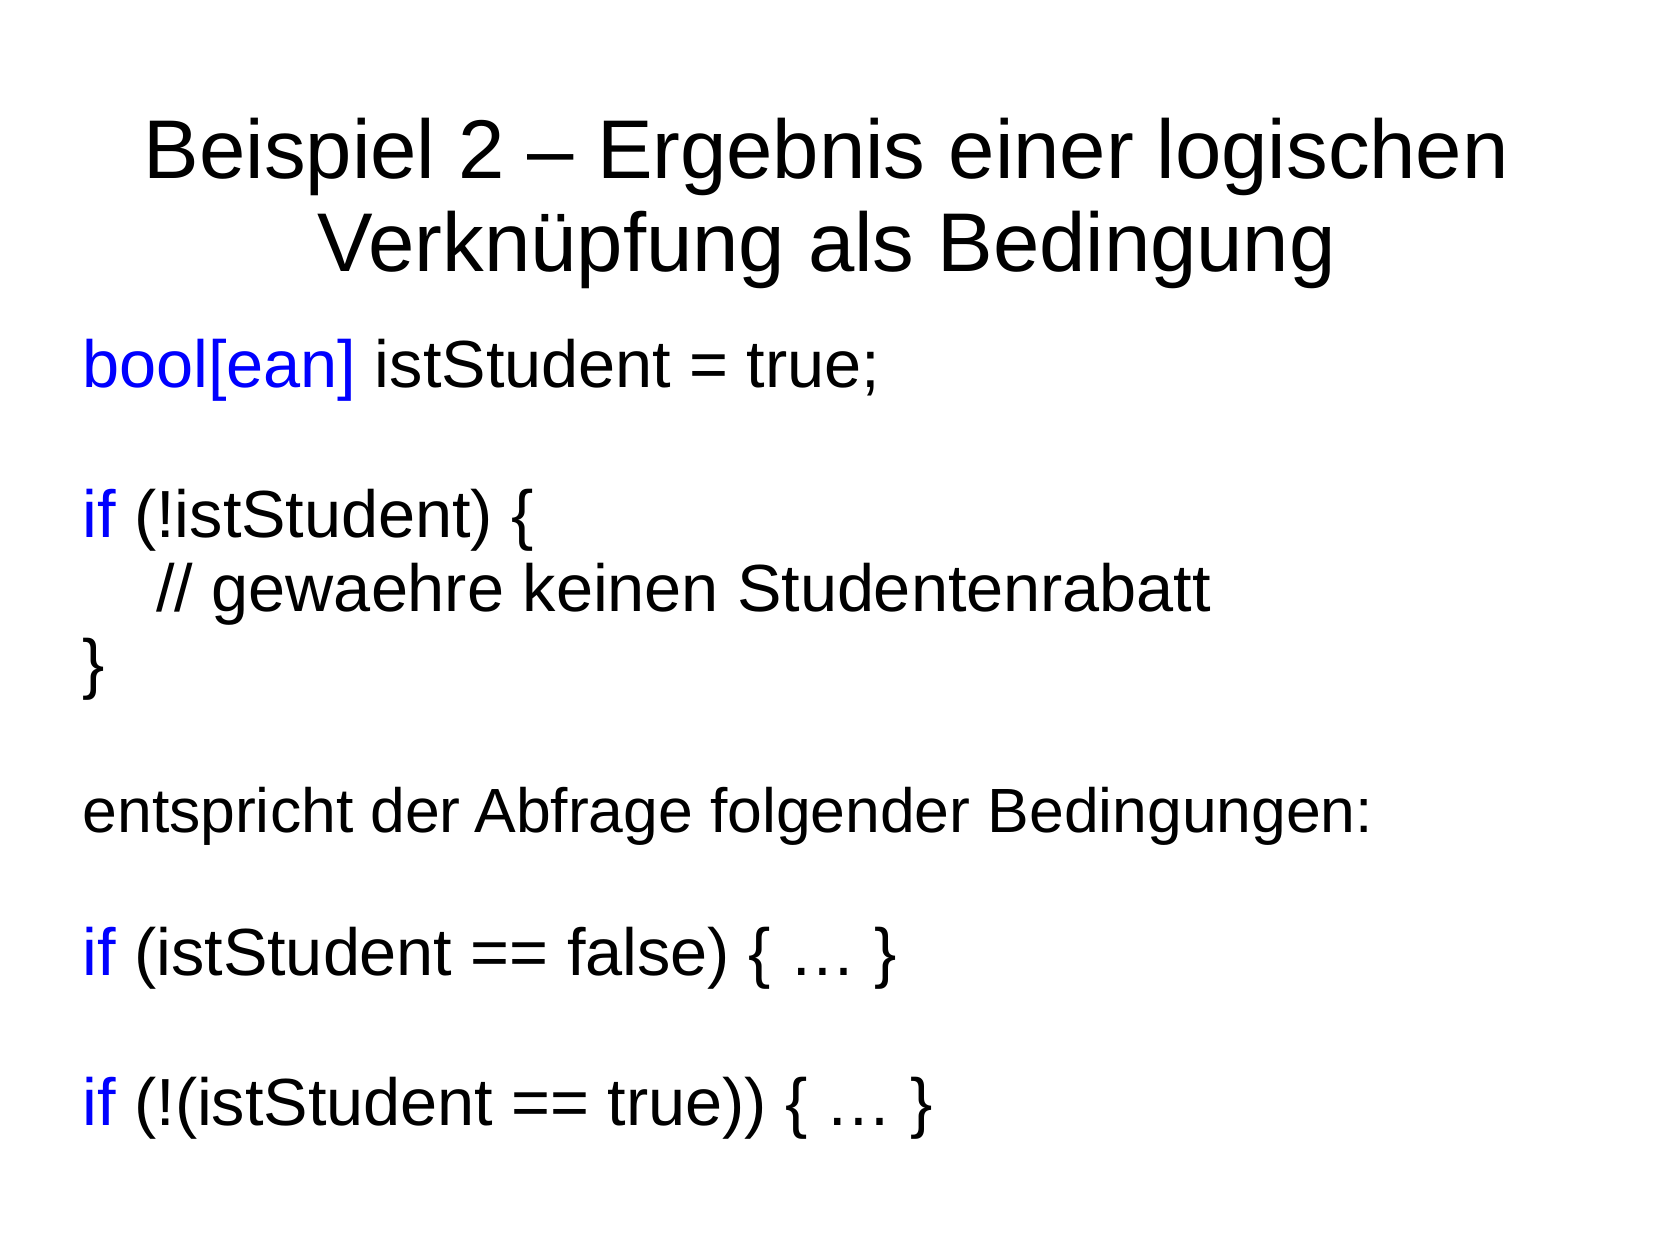

# Beispiel 2 – Ergebnis einer logischen Verknüpfung als Bedingung
bool[ean] istStudent = true;
if (!istStudent) {
	// gewaehre keinen Studentenrabatt
}
entspricht der Abfrage folgender Bedingungen:
if (istStudent == false) { … }
if (!(istStudent == true)) { … }